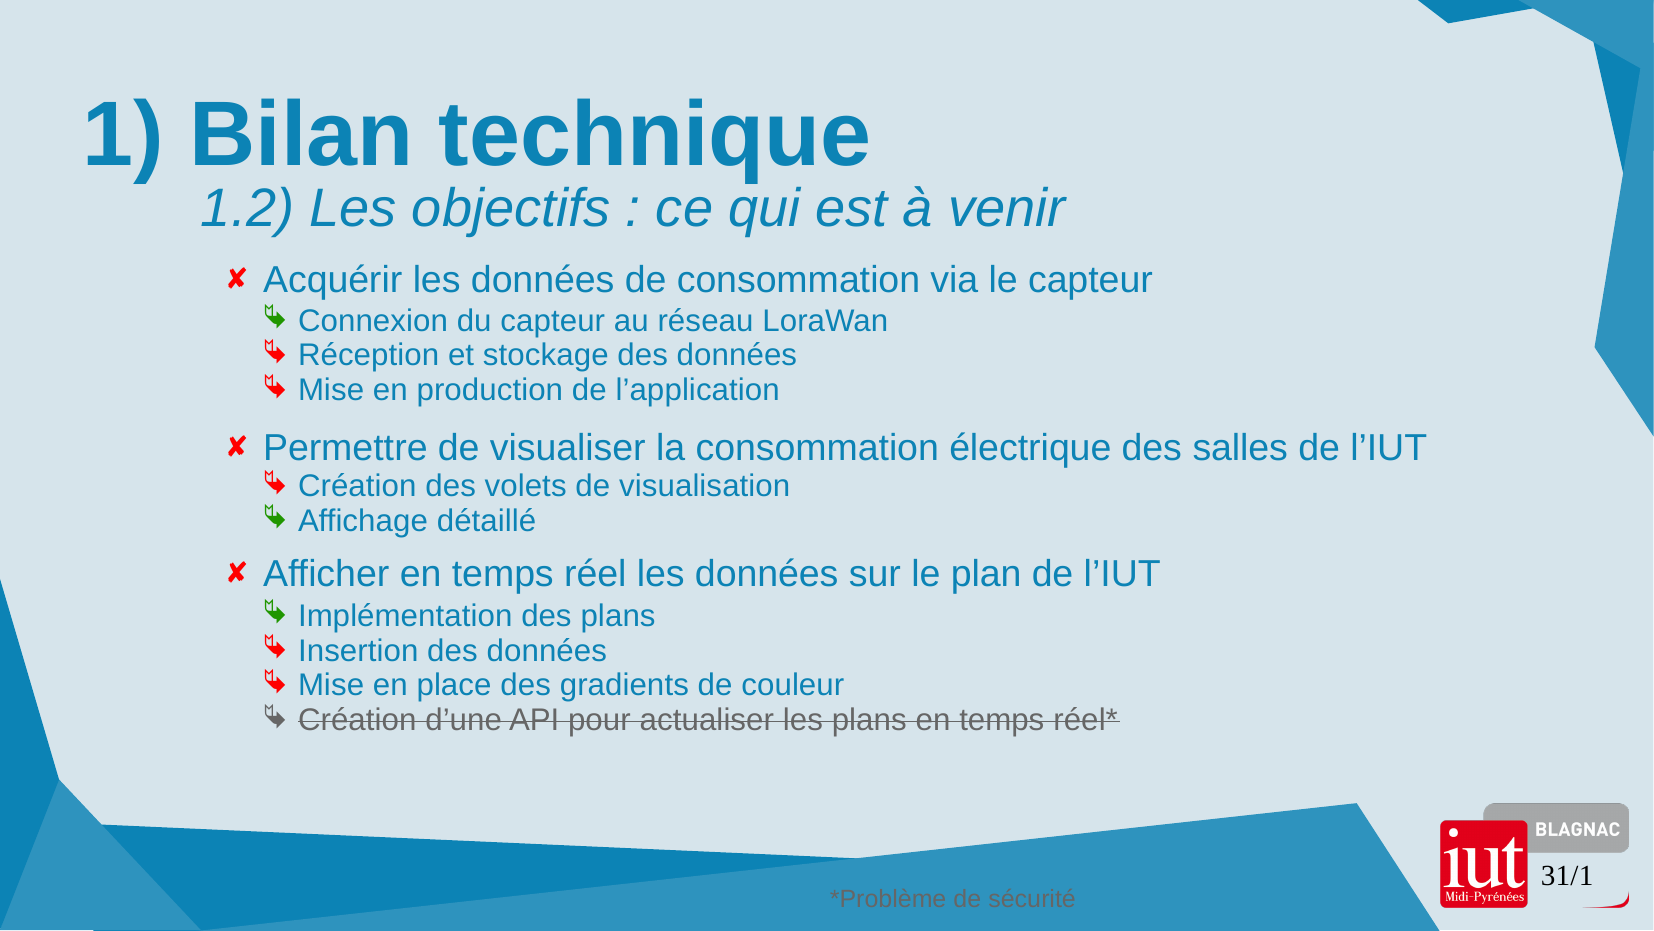

# 1) Bilan technique
1.2) Les objectifs : ce qui est à venir
Acquérir les données de consommation via le capteur
Permettre de visualiser la consommation électrique des salles de l’IUT
Afficher en temps réel les données sur le plan de l’IUT
Connexion du capteur au réseau LoraWan
Réception et stockage des données
Mise en production de l’application
Création des volets de visualisation
Affichage détaillé
Implémentation des plans
Insertion des données
Mise en place des gradients de couleur
Création d’une API pour actualiser les plans en temps réel*
31
*Problème de sécurité